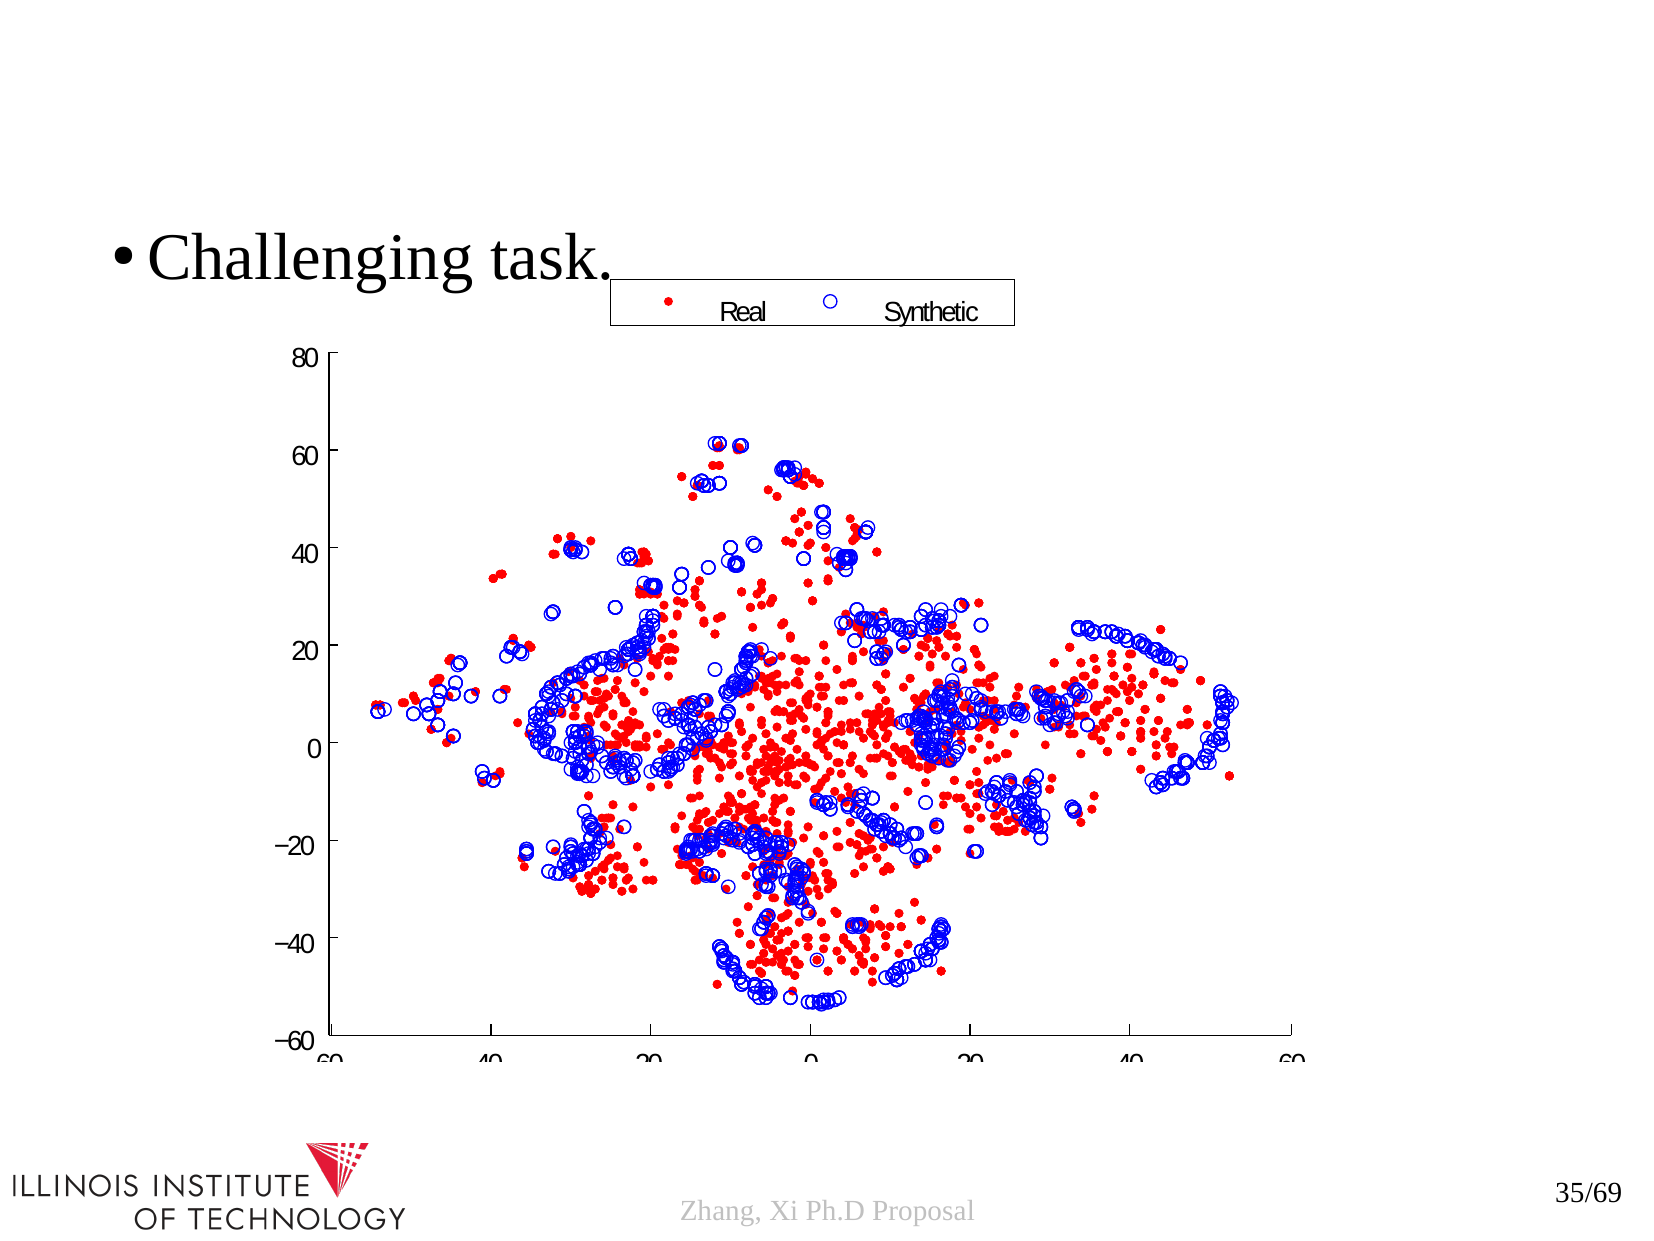

Challenging task.
35
Zhang, Xi Ph.D Proposal